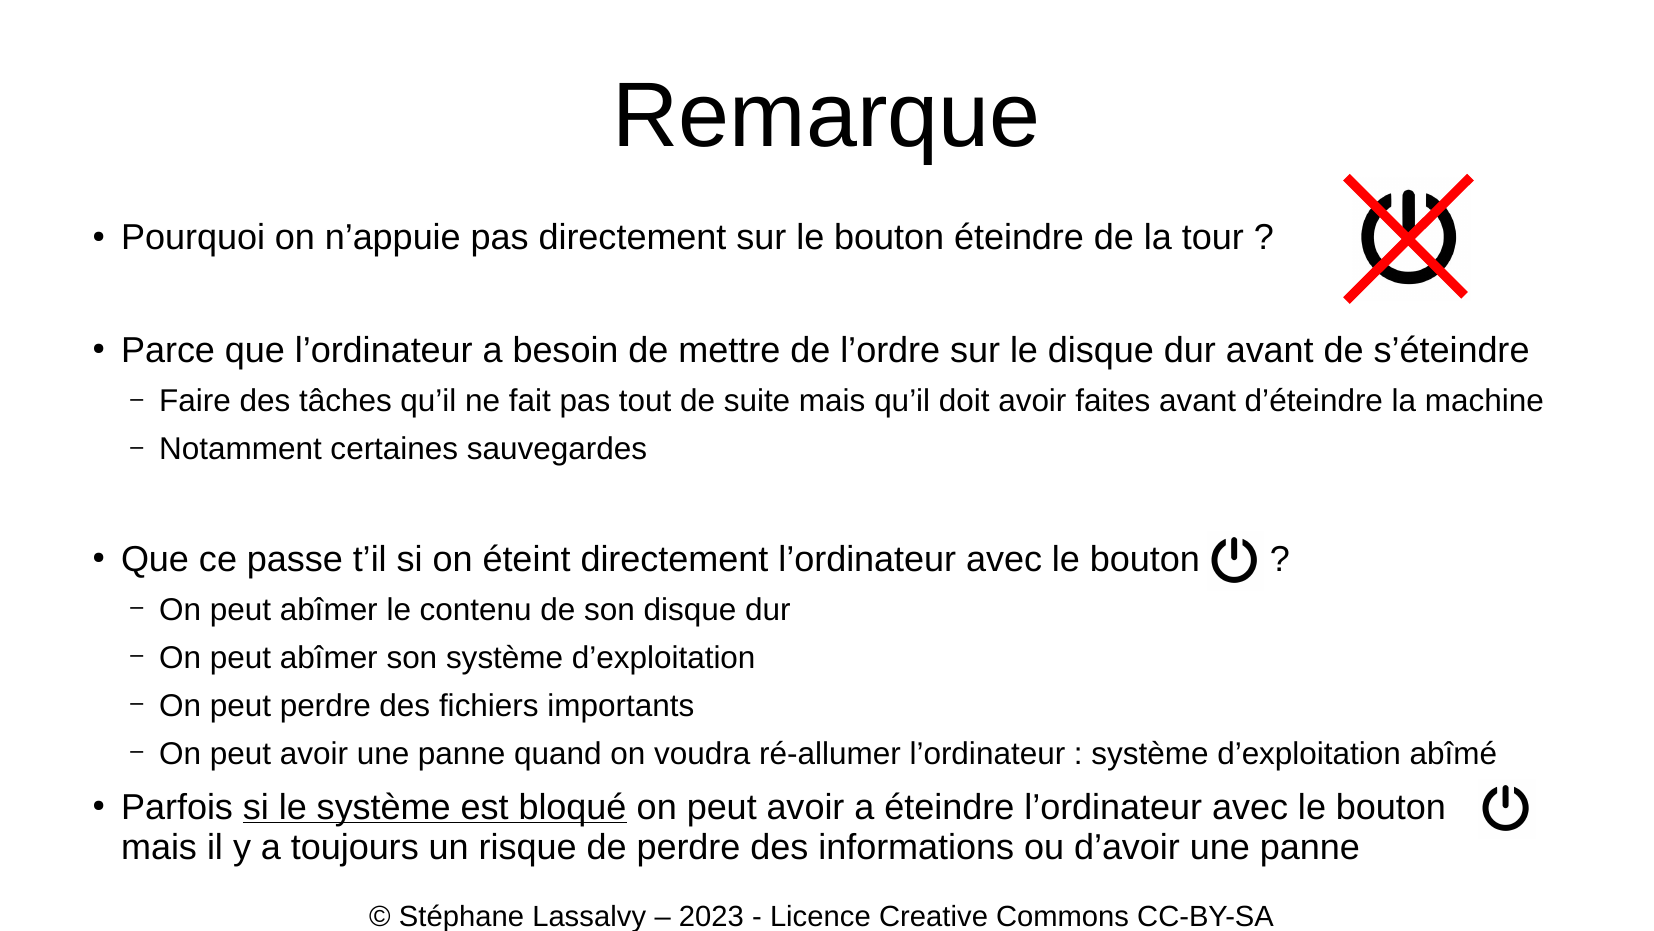

# Remarque
Pourquoi on n’appuie pas directement sur le bouton éteindre de la tour ?
Parce que l’ordinateur a besoin de mettre de l’ordre sur le disque dur avant de s’éteindre
Faire des tâches qu’il ne fait pas tout de suite mais qu’il doit avoir faites avant d’éteindre la machine
Notamment certaines sauvegardes
Que ce passe t’il si on éteint directement l’ordinateur avec le bouton  ?
On peut abîmer le contenu de son disque dur
On peut abîmer son système d’exploitation
On peut perdre des fichiers importants
On peut avoir une panne quand on voudra ré-allumer l’ordinateur : système d’exploitation abîmé
Parfois si le système est bloqué on peut avoir a éteindre l’ordinateur avec le bouton mais il y a toujours un risque de perdre des informations ou d’avoir une panne
© Stéphane Lassalvy – 2023 - Licence Creative Commons CC-BY-SA